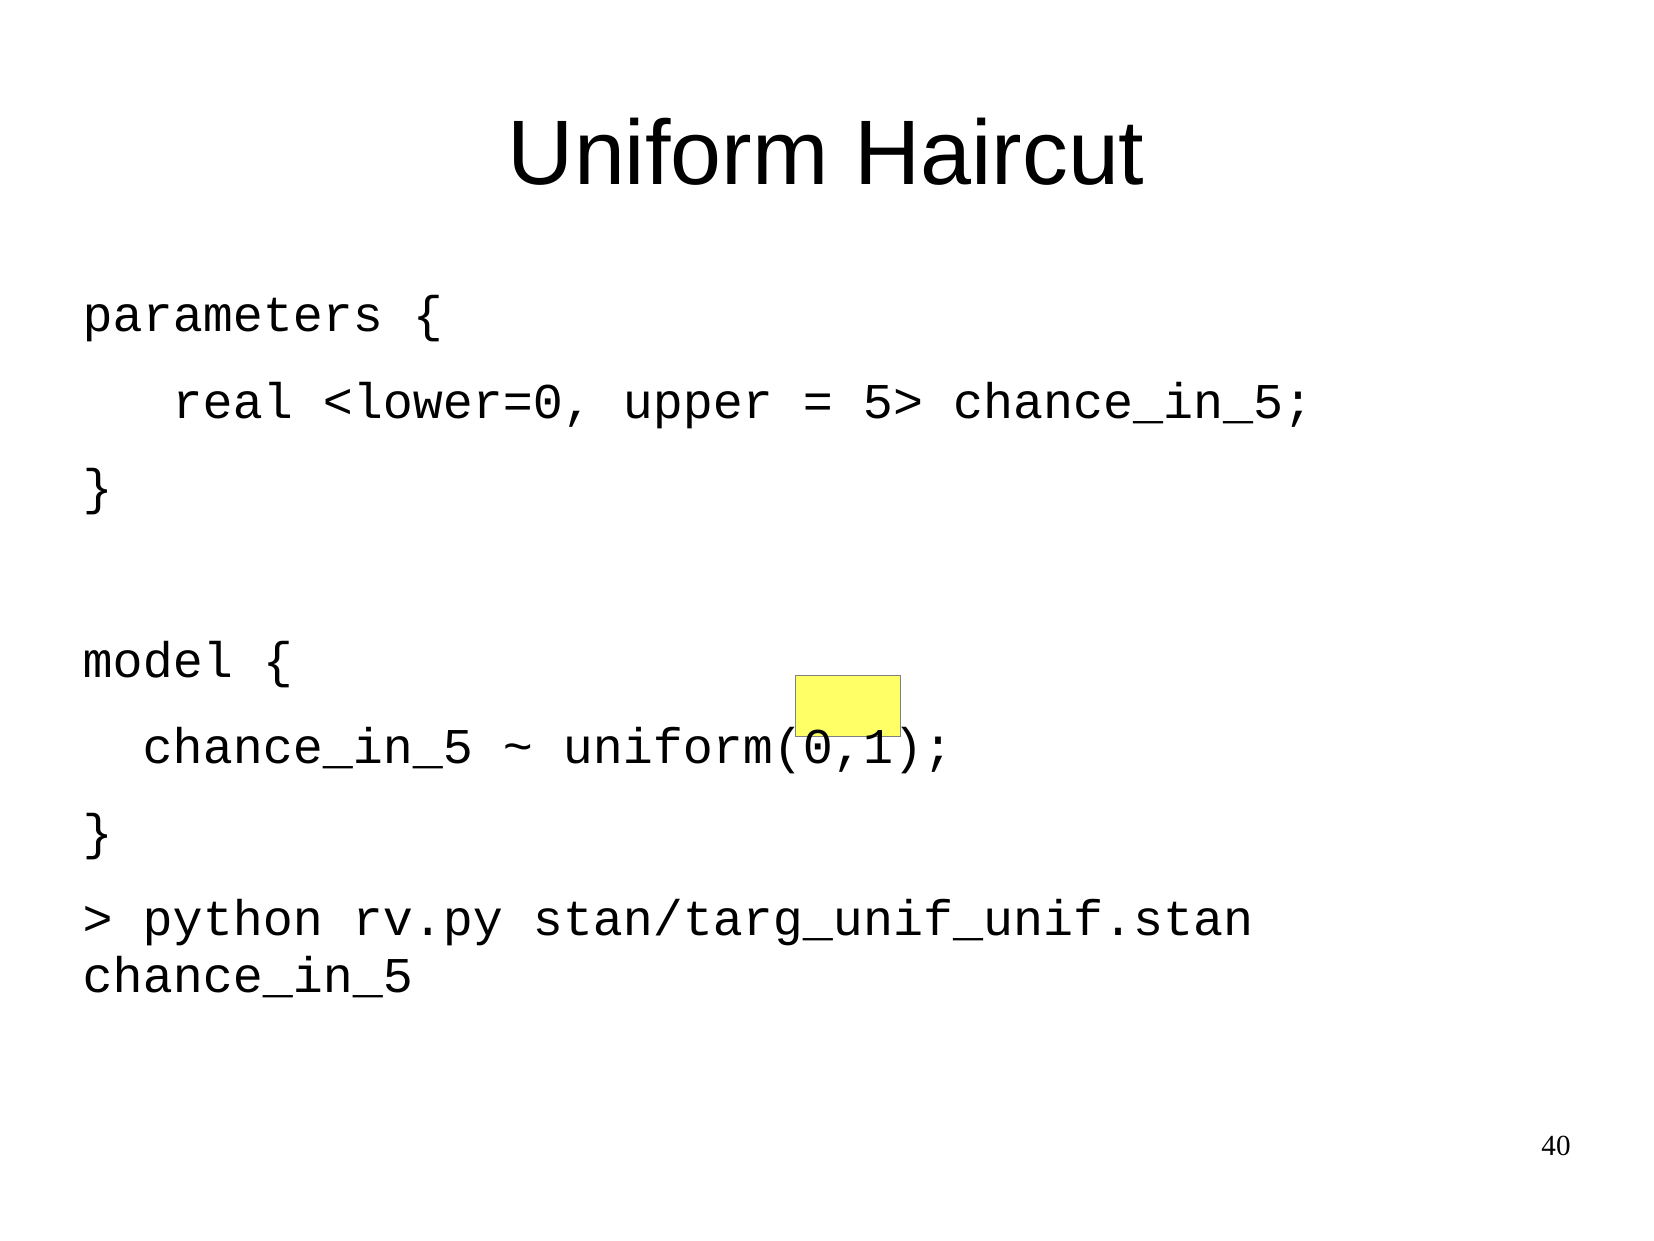

# Uniform Haircut
parameters {
 real <lower=0, upper = 5> chance_in_5;
}
model {
 chance_in_5 ~ uniform(0,1);
}
> python rv.py stan/targ_unif_unif.stan chance_in_5
40